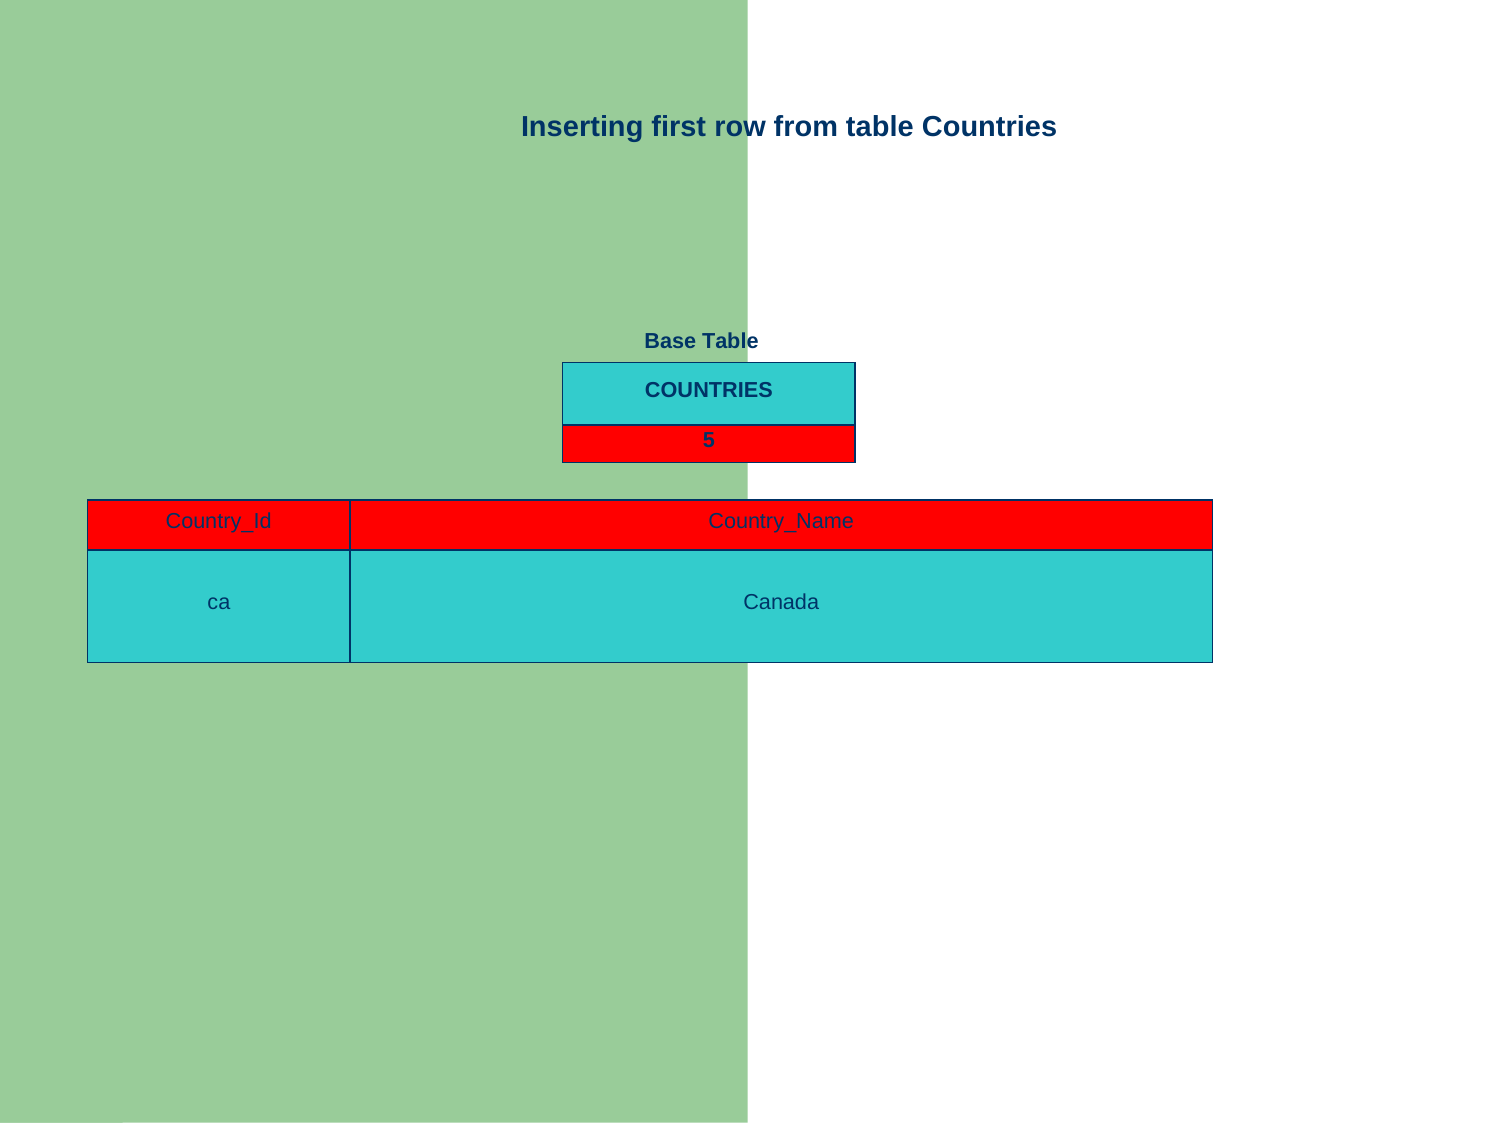

Inserting first row from table Countries
Base Table
COUNTRIES
5
Country_Id
Country_Name
ca
Canada